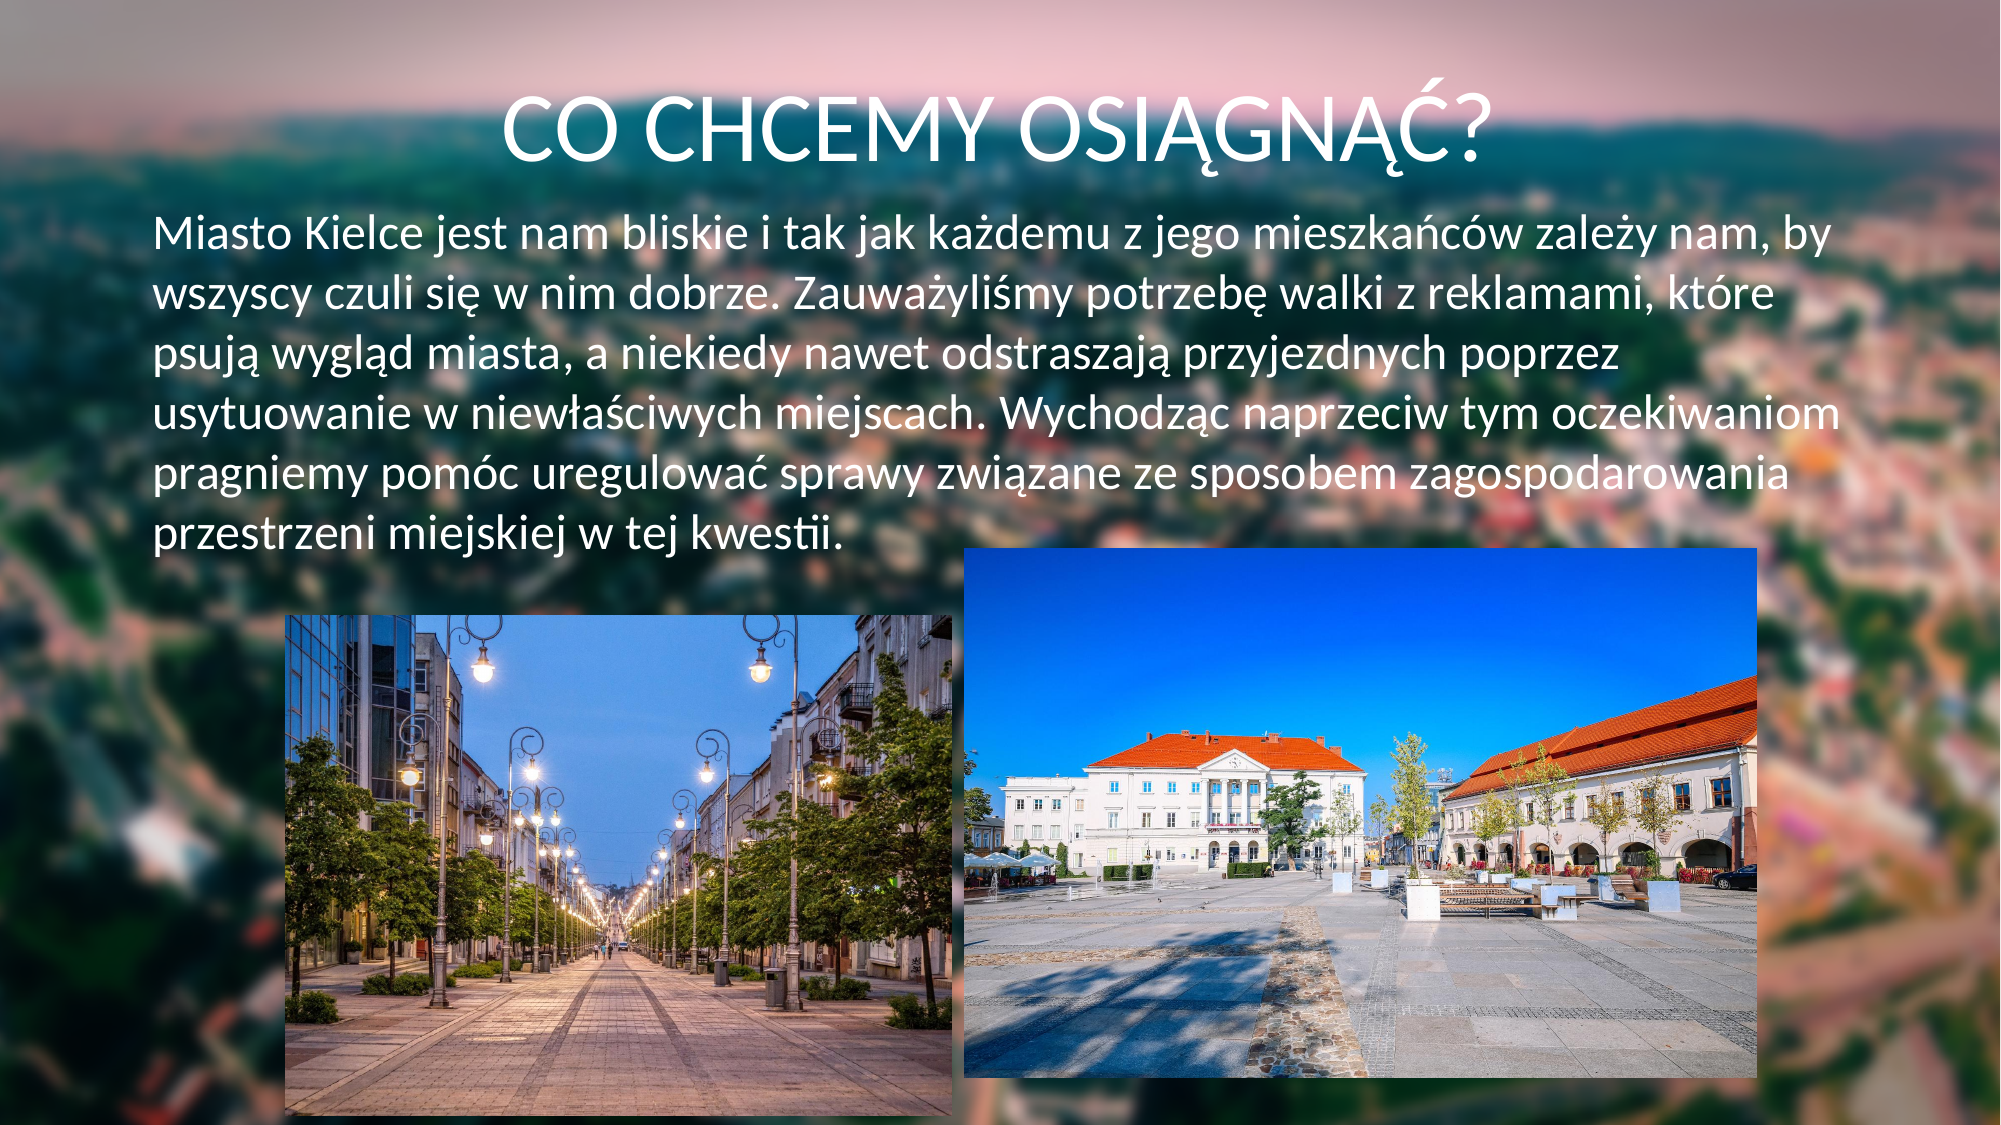

CO CHCEMY OSIĄGNĄĆ?
#
Miasto Kielce jest nam bliskie i tak jak każdemu z jego mieszkańców zależy nam, by wszyscy czuli się w nim dobrze. Zauważyliśmy potrzebę walki z reklamami, które psują wygląd miasta, a niekiedy nawet odstraszają przyjezdnych poprzez usytuowanie w niewłaściwych miejscach. Wychodząc naprzeciw tym oczekiwaniom pragniemy pomóc uregulować sprawy związane ze sposobem zagospodarowania przestrzeni miejskiej w tej kwestii.